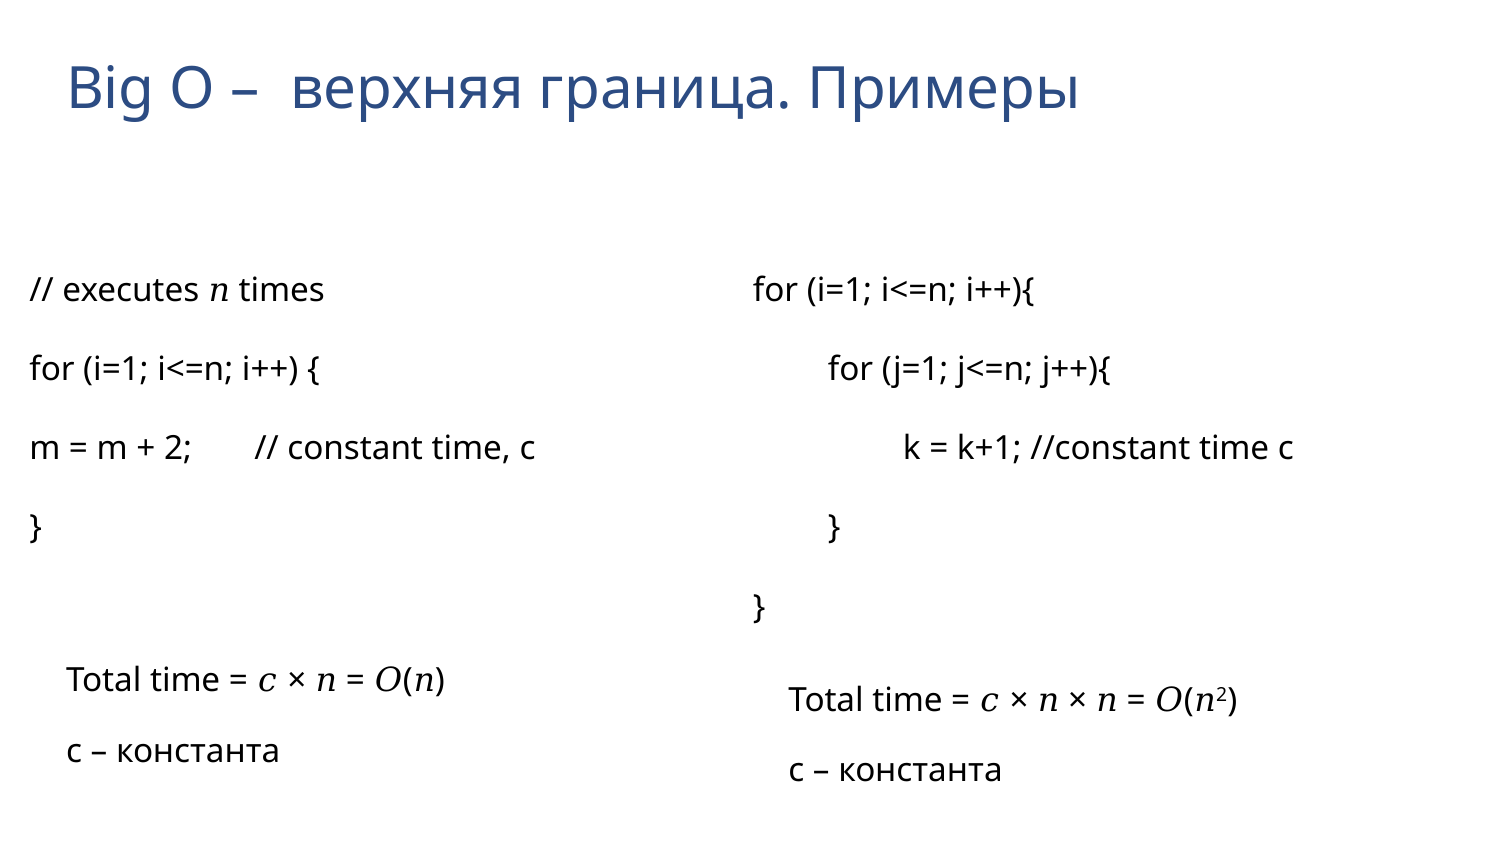

# Big O – верхняя граница. Примеры
// executes 𝑛 times
for (i=1; i<=n; i++) {
m = m + 2; 	// constant time, c
}
for (i=1; i<=n; i++){
for (j=1; j<=n; j++){
k = k+1; //constant time c
}
}
Total time = 𝑐 × 𝑛 = 𝑂(𝑛)
c – константа
Total time = 𝑐 × 𝑛 × 𝑛 = 𝑂(𝑛2)
c – константа